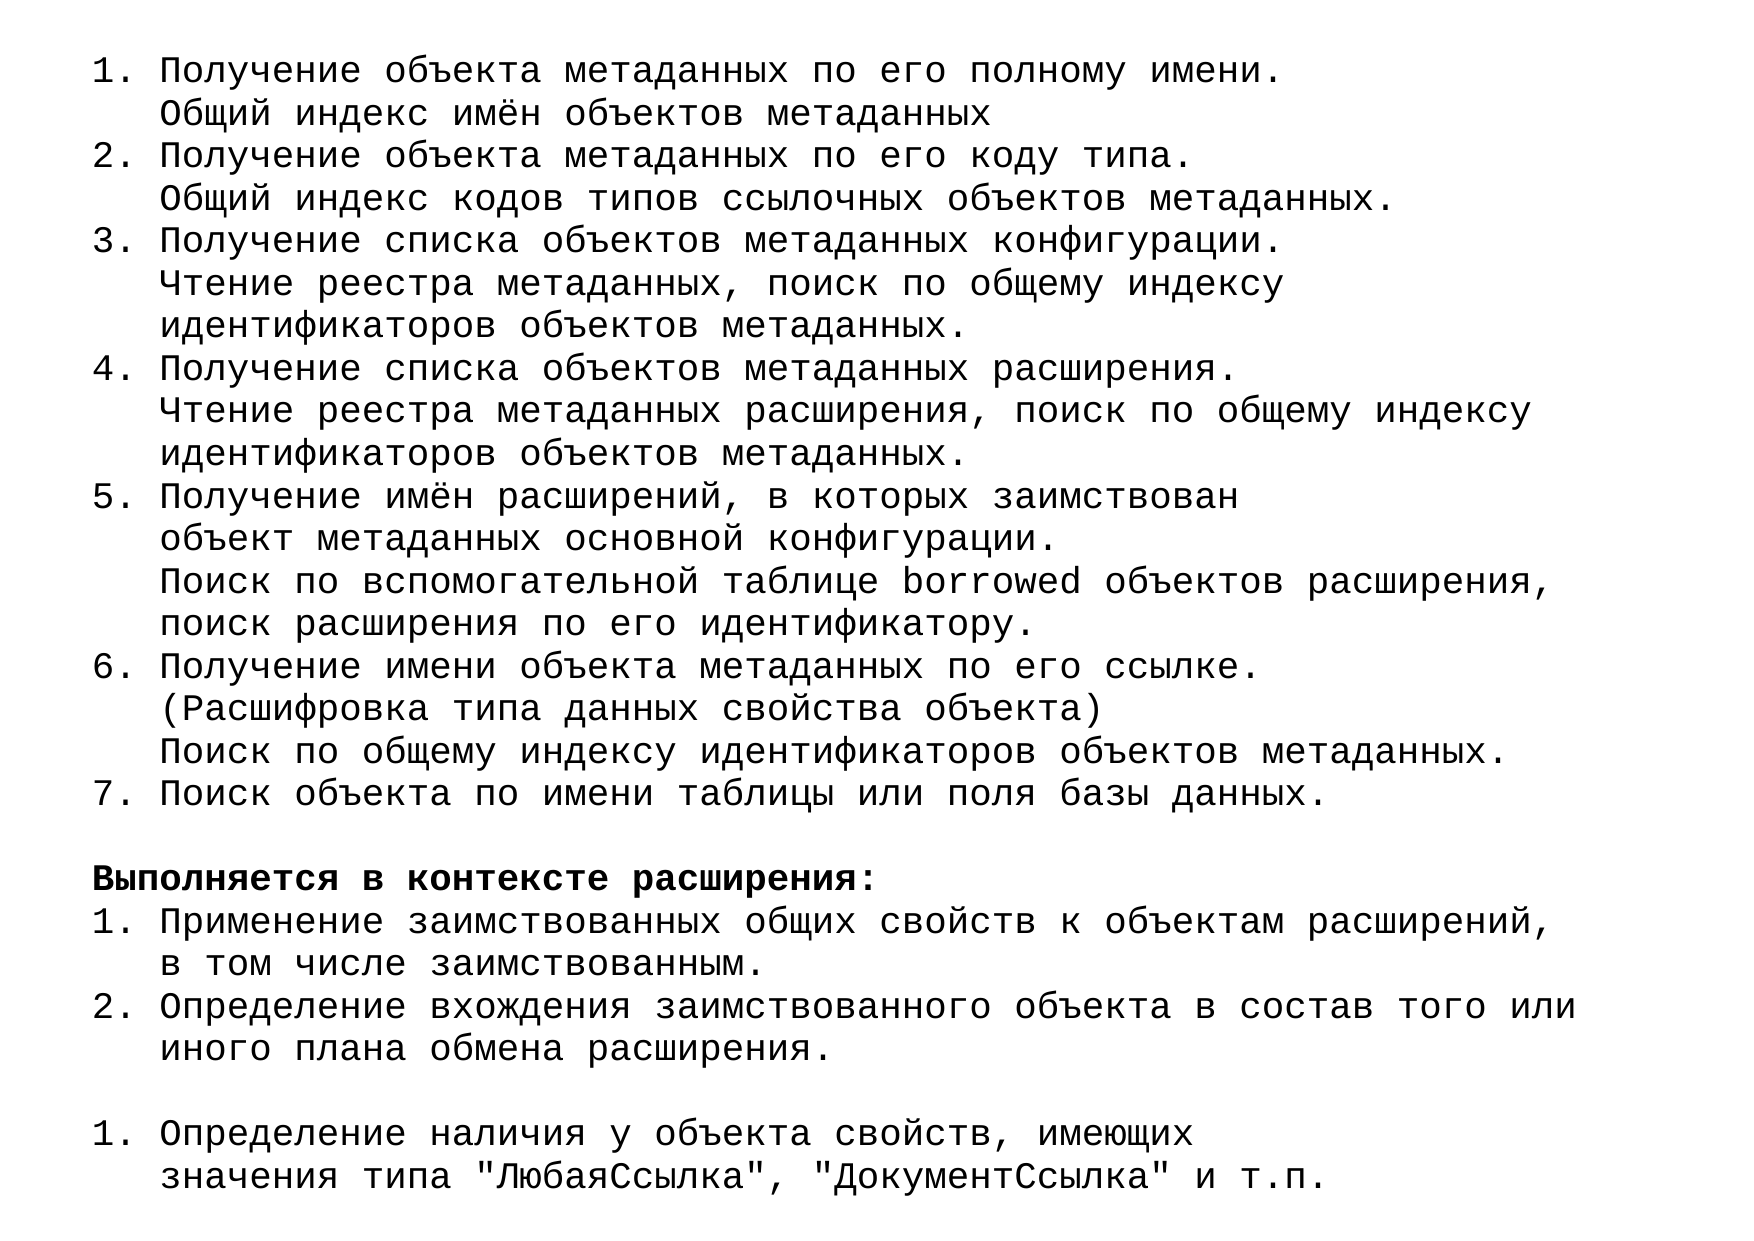

1. Получение объекта метаданных по его полному имени.
 Общий индекс имён объектов метаданных
2. Получение объекта метаданных по его коду типа.
 Общий индекс кодов типов ссылочных объектов метаданных.
3. Получение списка объектов метаданных конфигурации.
 Чтение реестра метаданных, поиск по общему индексу
 идентификаторов объектов метаданных.
4. Получение списка объектов метаданных расширения.
 Чтение реестра метаданных расширения, поиск по общему индексу
 идентификаторов объектов метаданных.
5. Получение имён расширений, в которых заимствован
 объект метаданных основной конфигурации.
 Поиск по вспомогательной таблице borrowed объектов расширения,
 поиск расширения по его идентификатору.
6. Получение имени объекта метаданных по его ссылке.
 (Расшифровка типа данных свойства объекта)
 Поиск по общему индексу идентификаторов объектов метаданных.
7. Поиск объекта по имени таблицы или поля базы данных.
Выполняется в контексте расширения:
1. Применение заимствованных общих свойств к объектам расширений,
 в том числе заимствованным.
2. Определение вхождения заимствованного объекта в состав того или
 иного плана обмена расширения.
1. Определение наличия у объекта свойств, имеющих
 значения типа "ЛюбаяСсылка", "ДокументСсылка" и т.п.